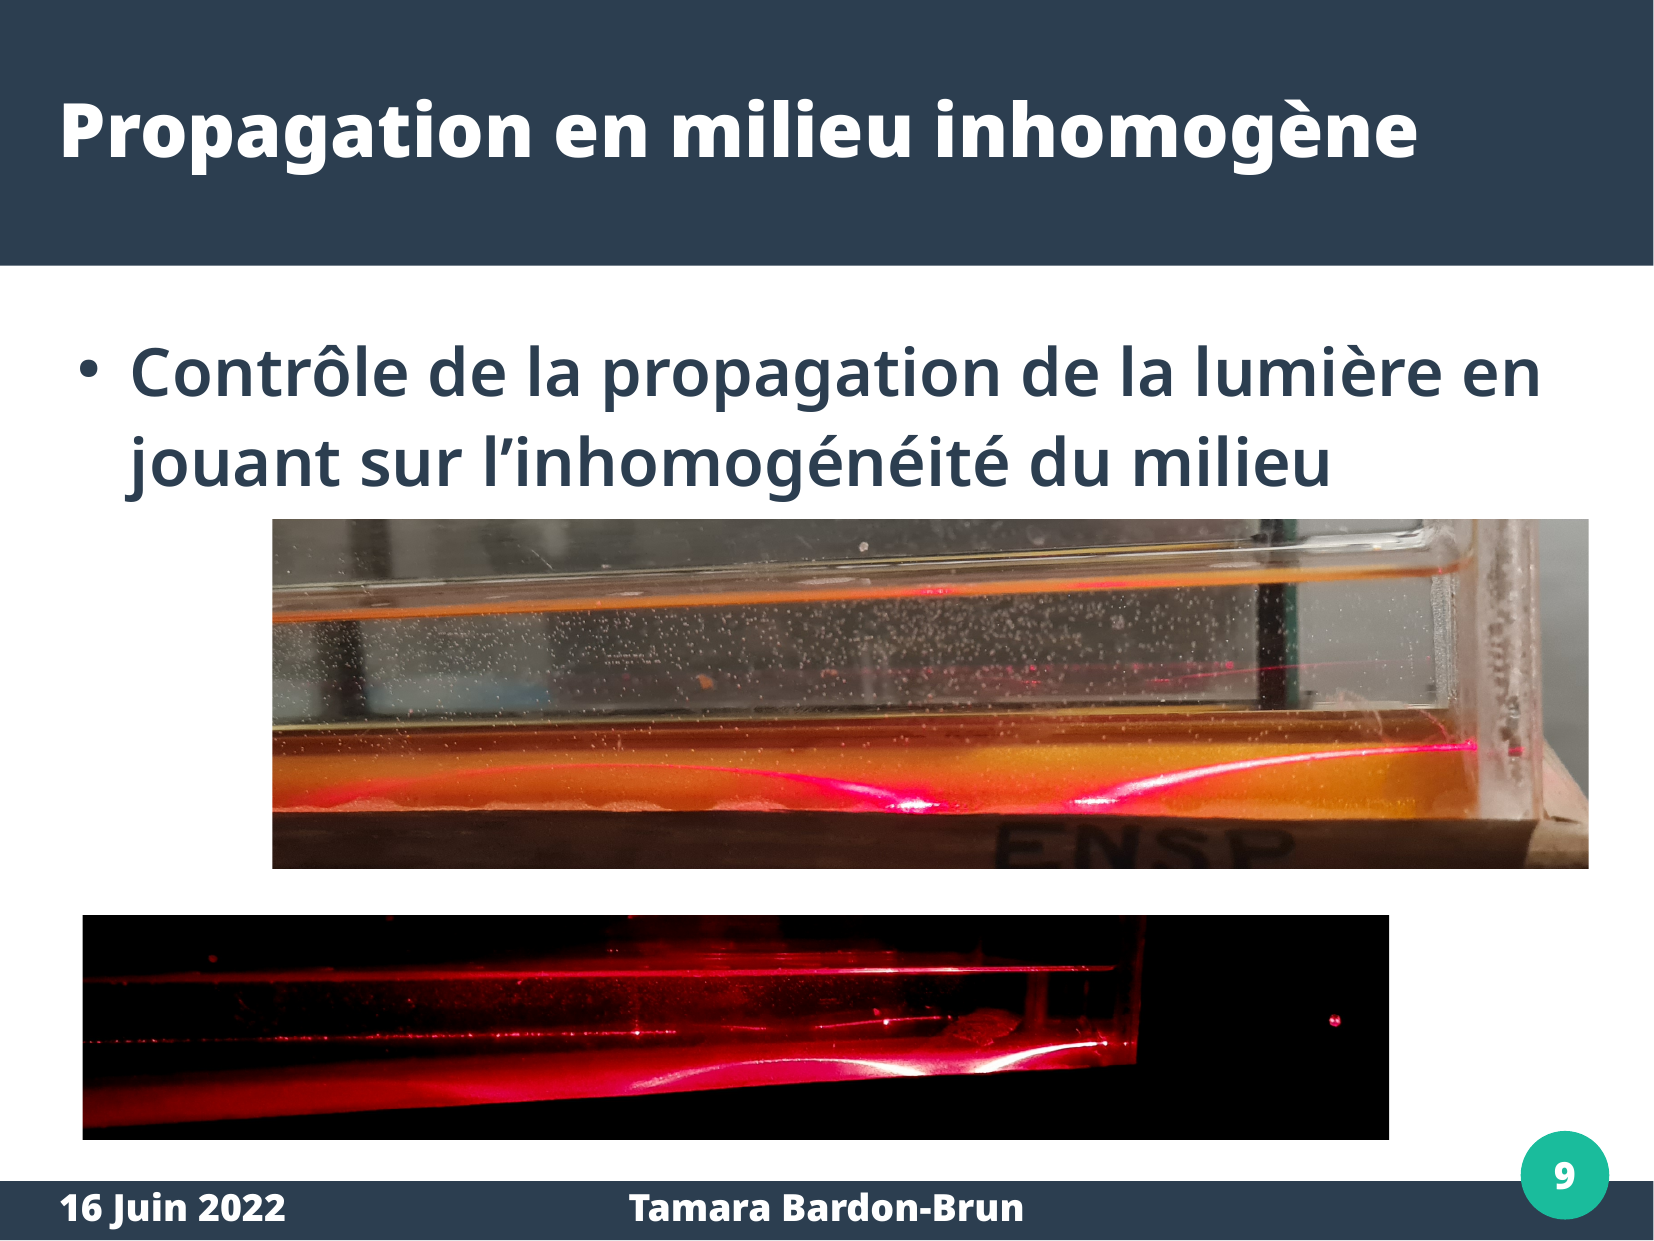

# Propagation en milieu inhomogène
Contrôle de la propagation de la lumière en jouant sur l’inhomogénéité du milieu
9
16 Juin 2022
Tamara Bardon-Brun